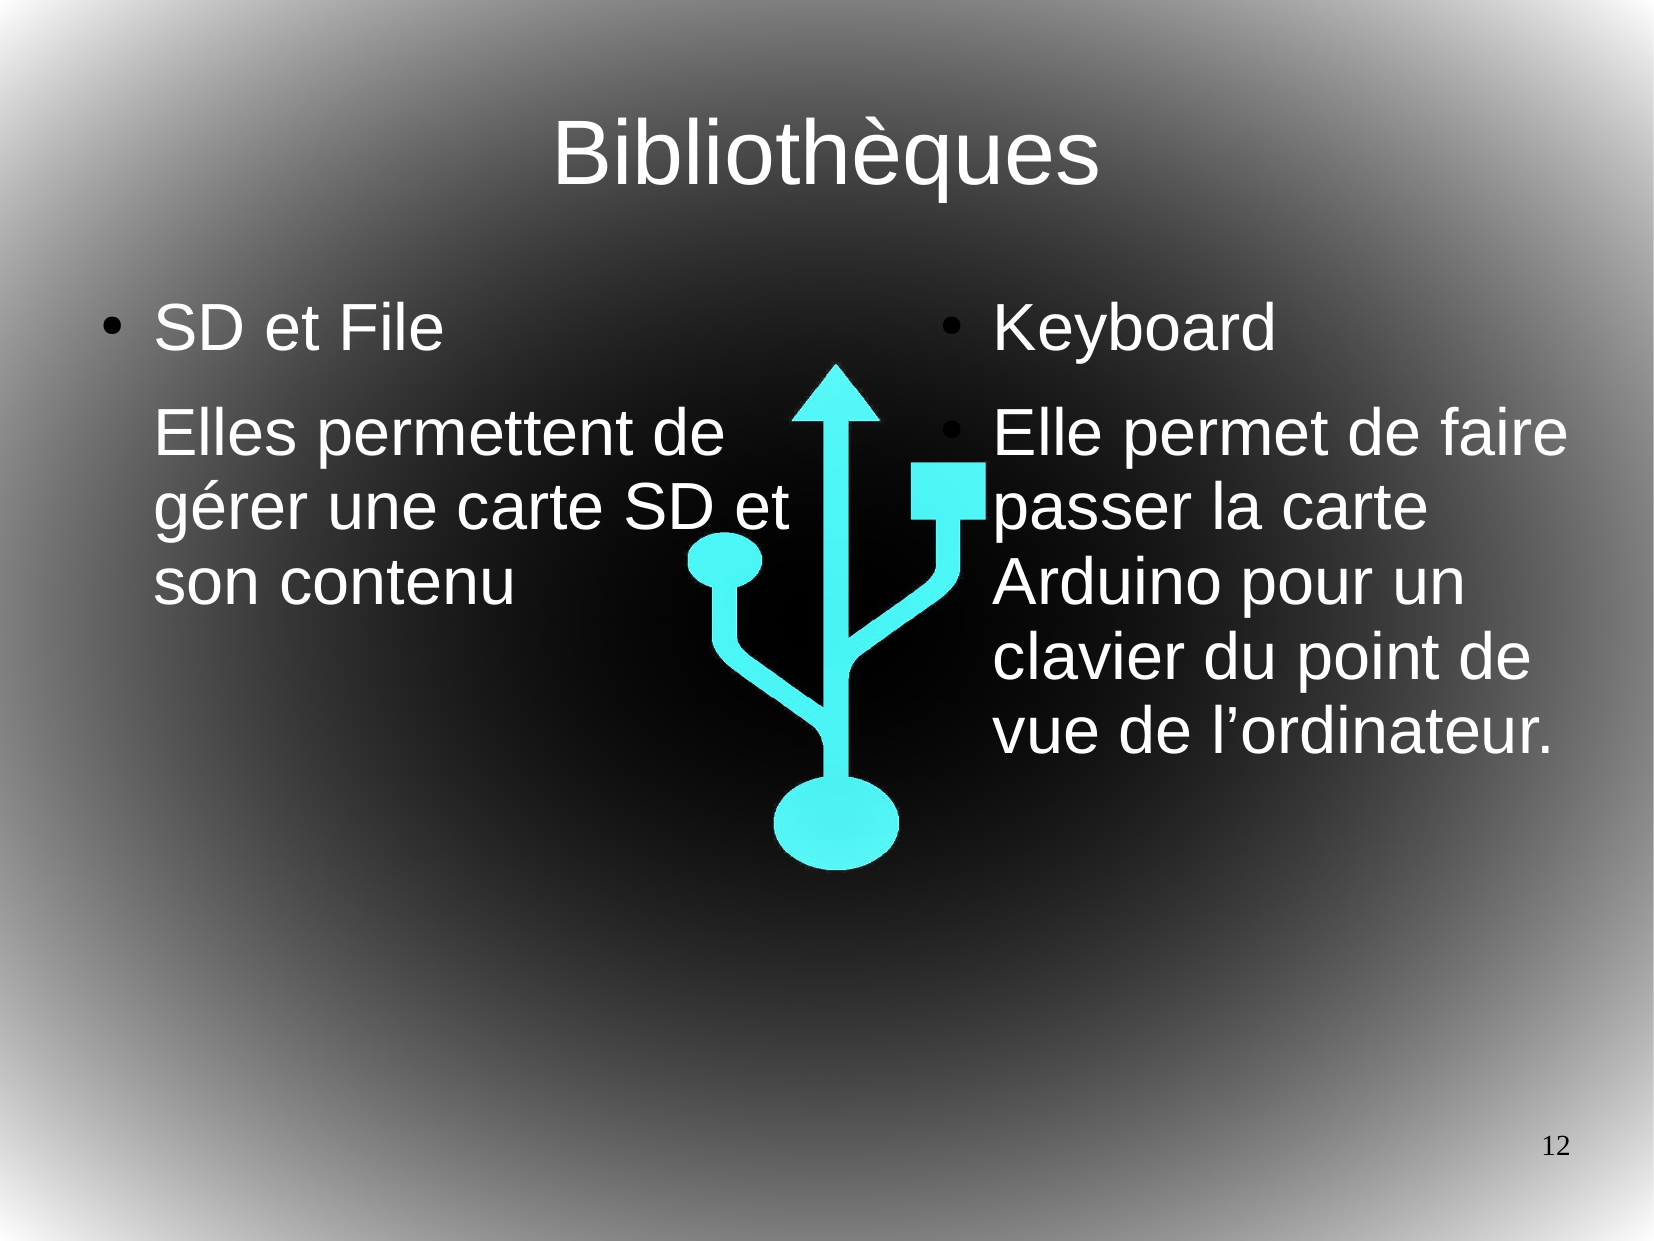

# Bibliothèques
SD et File
Elles permettent de gérer une carte SD et son contenu
Keyboard
Elle permet de faire passer la carte Arduino pour un clavier du point de vue de l’ordinateur.
12